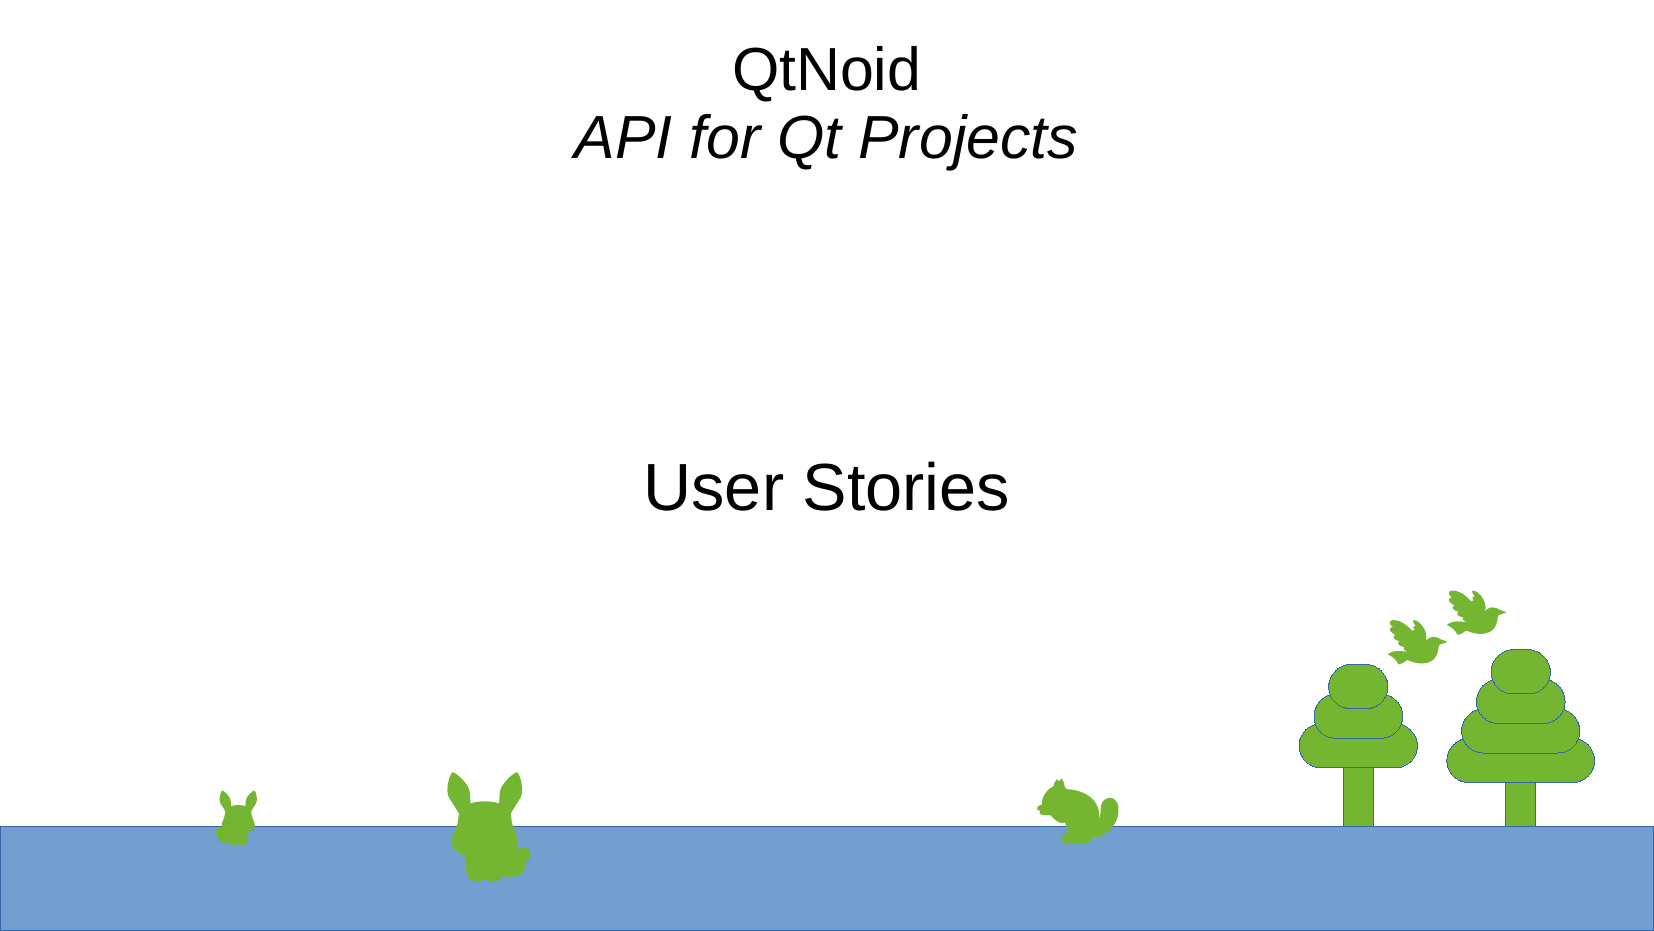

# QtNoid API for Qt Projects
User Stories